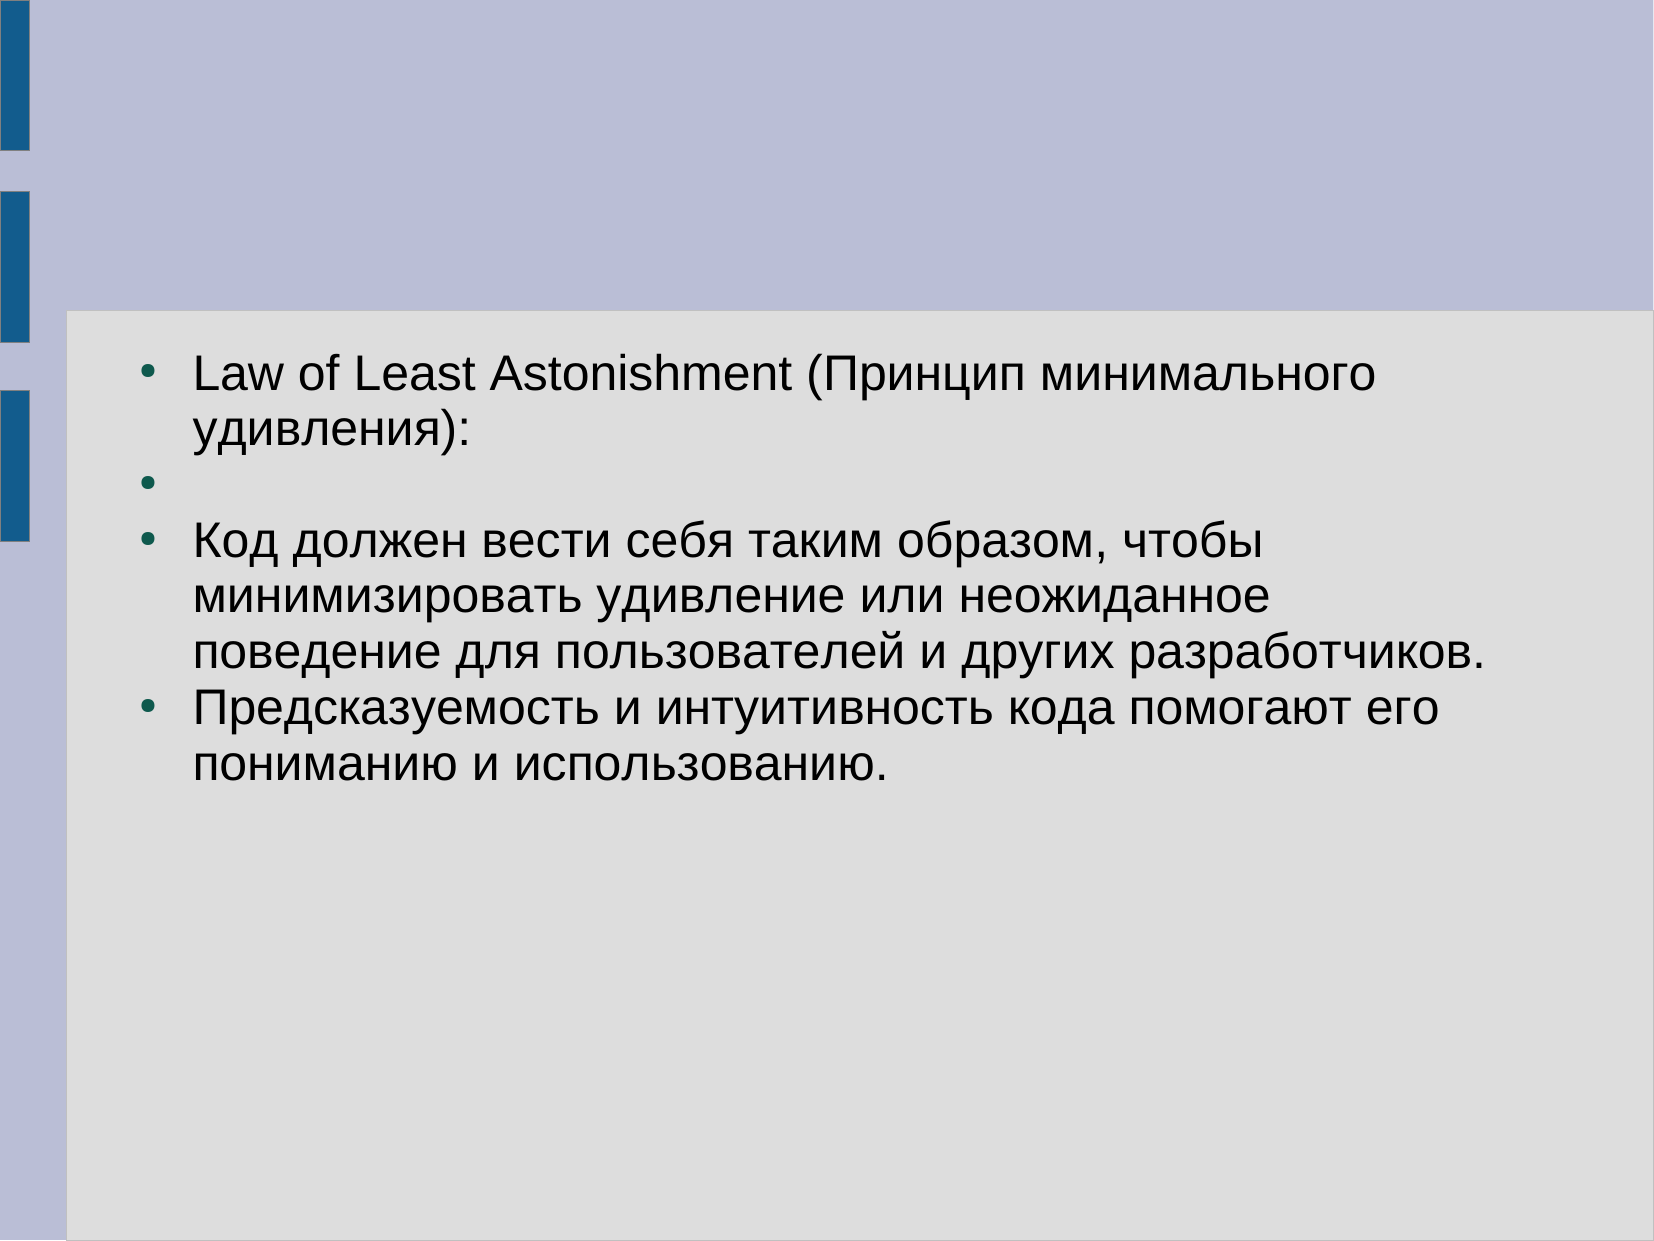

#
Law of Least Astonishment (Принцип минимального удивления):
Код должен вести себя таким образом, чтобы минимизировать удивление или неожиданное поведение для пользователей и других разработчиков.
Предсказуемость и интуитивность кода помогают его пониманию и использованию.